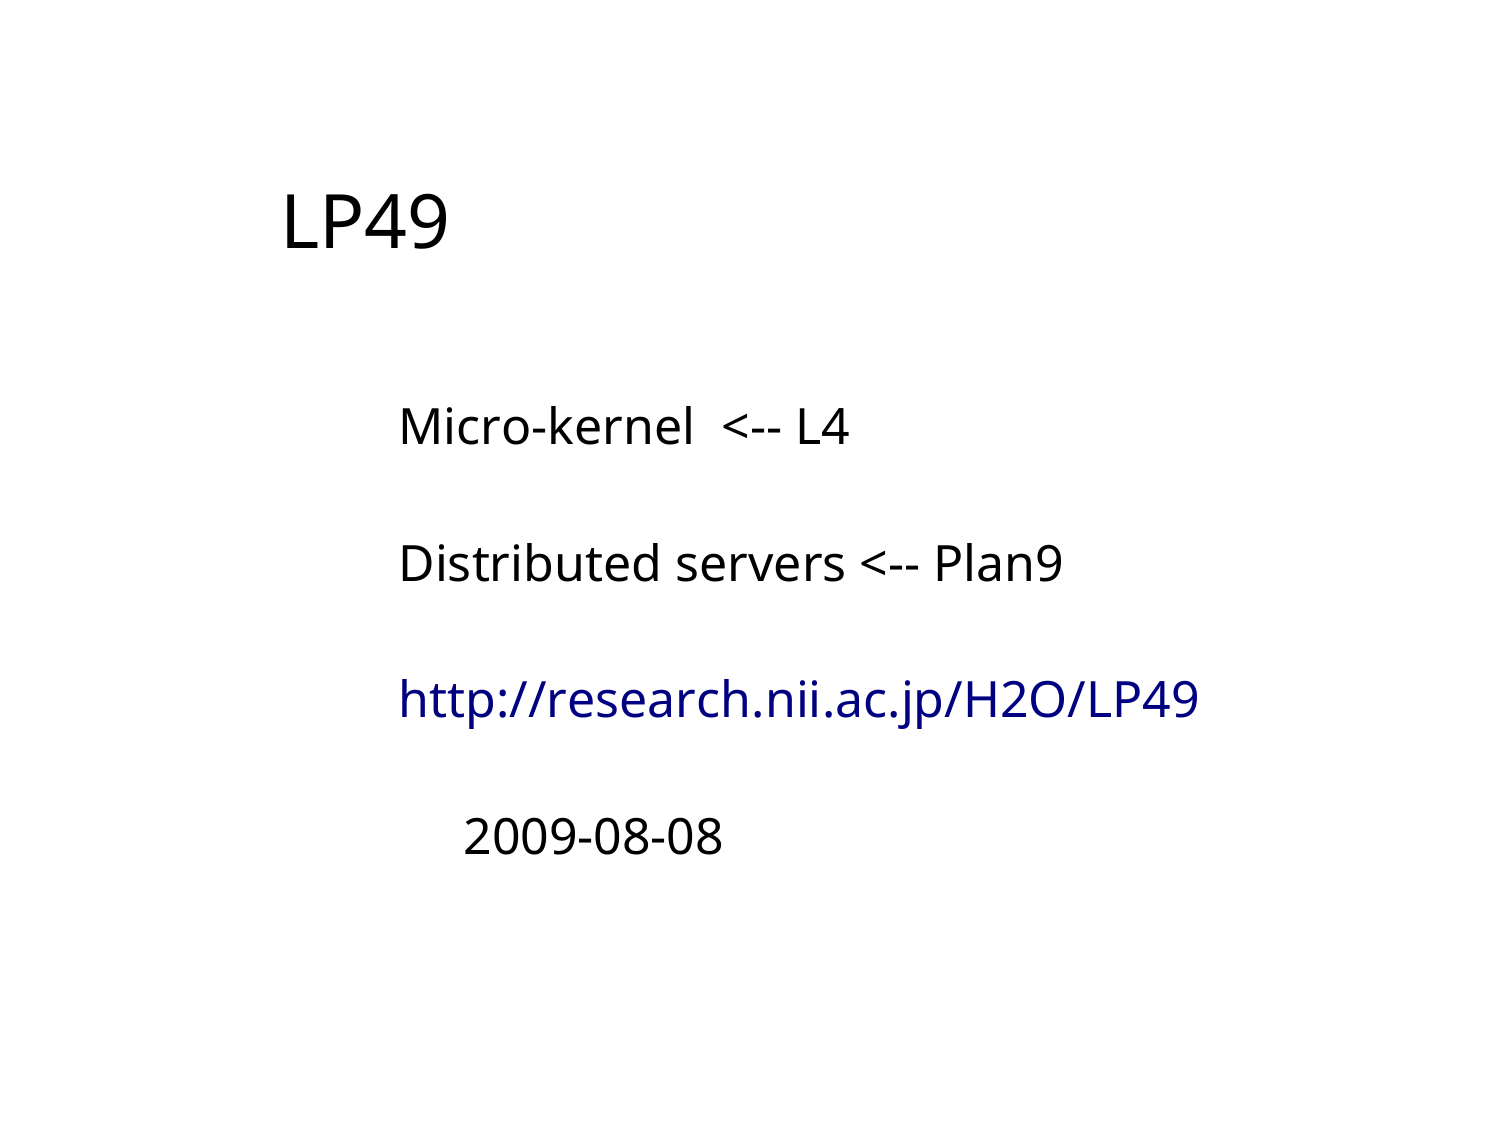

LP49
Micro-kernel <-- L4
Distributed servers <-- Plan9
http://research.nii.ac.jp/H2O/LP49
 2009-08-08